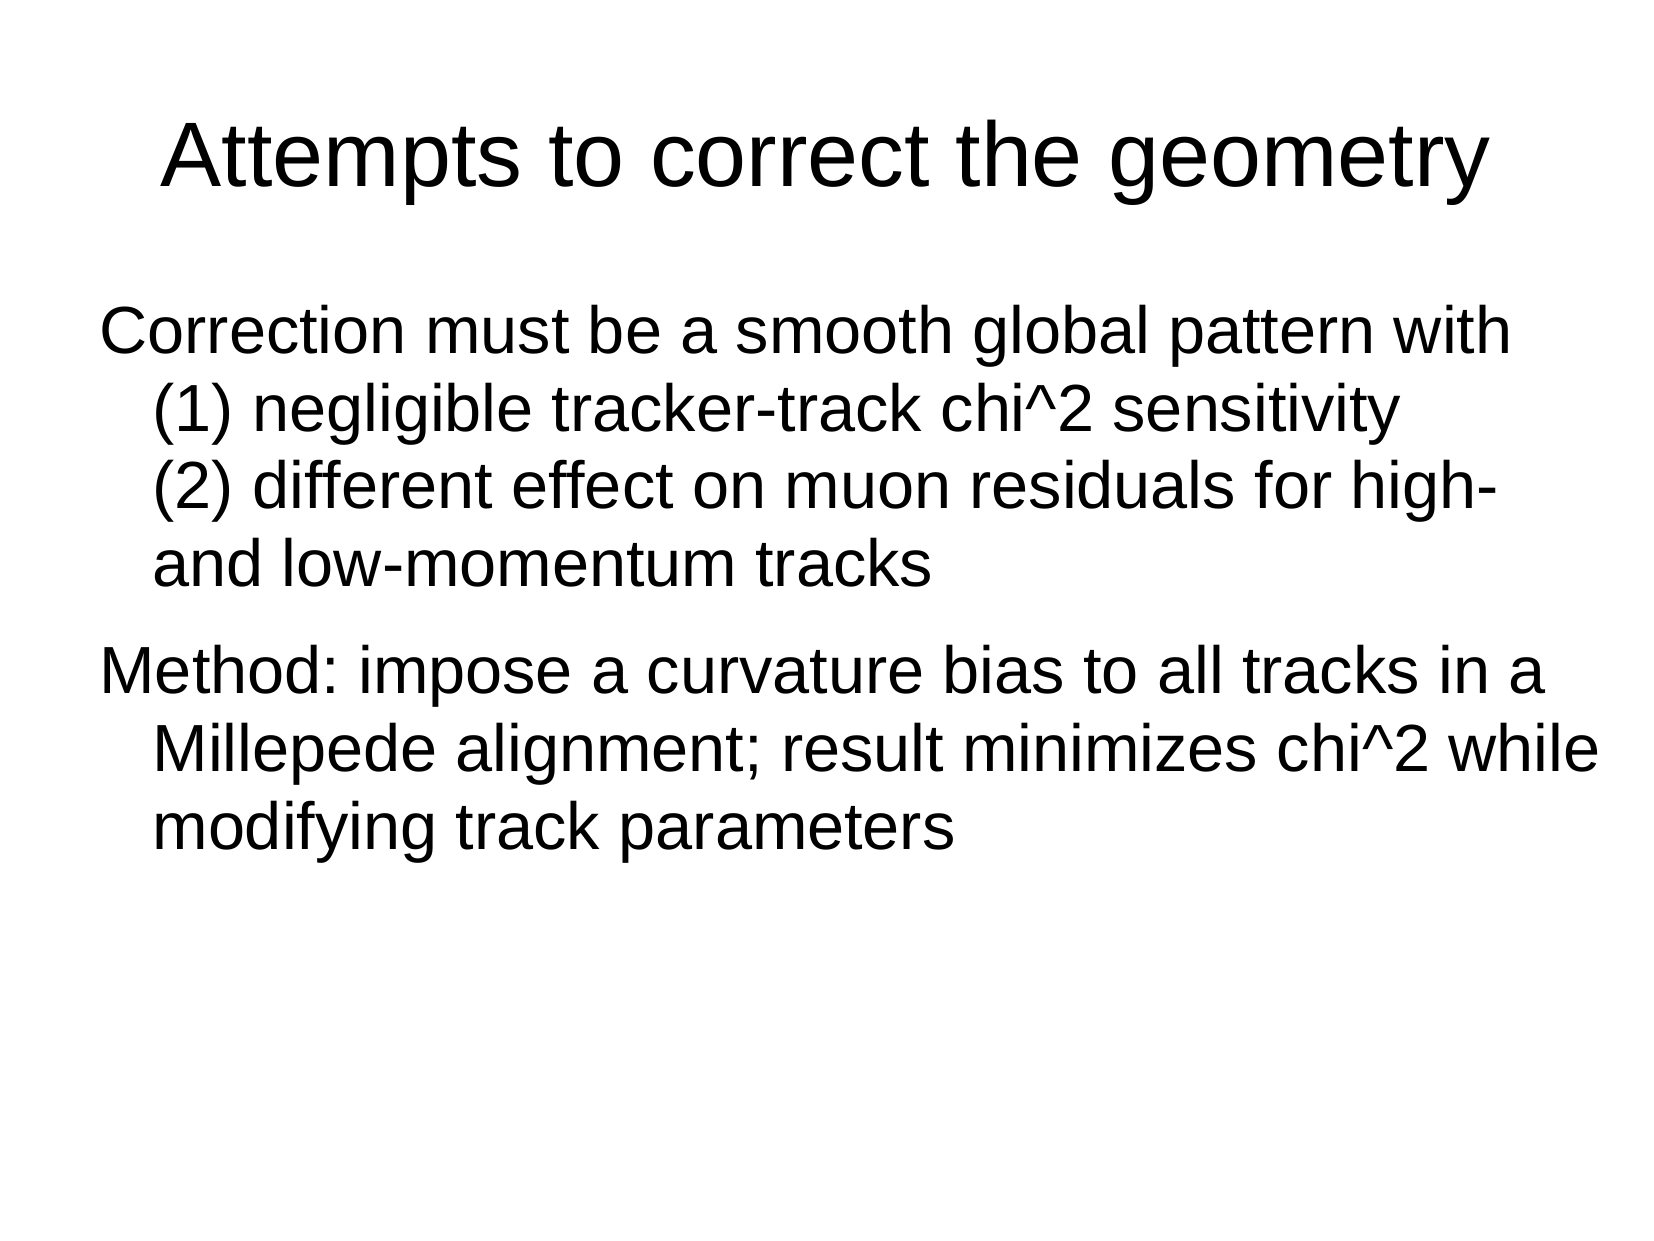

# Attempts to correct the geometry
Correction must be a smooth global pattern with
(1) negligible tracker-track chi^2 sensitivity
(2) different effect on muon residuals for high- and low-momentum tracks
Method: impose a curvature bias to all tracks in a Millepede alignment; result minimizes chi^2 while modifying track parameters